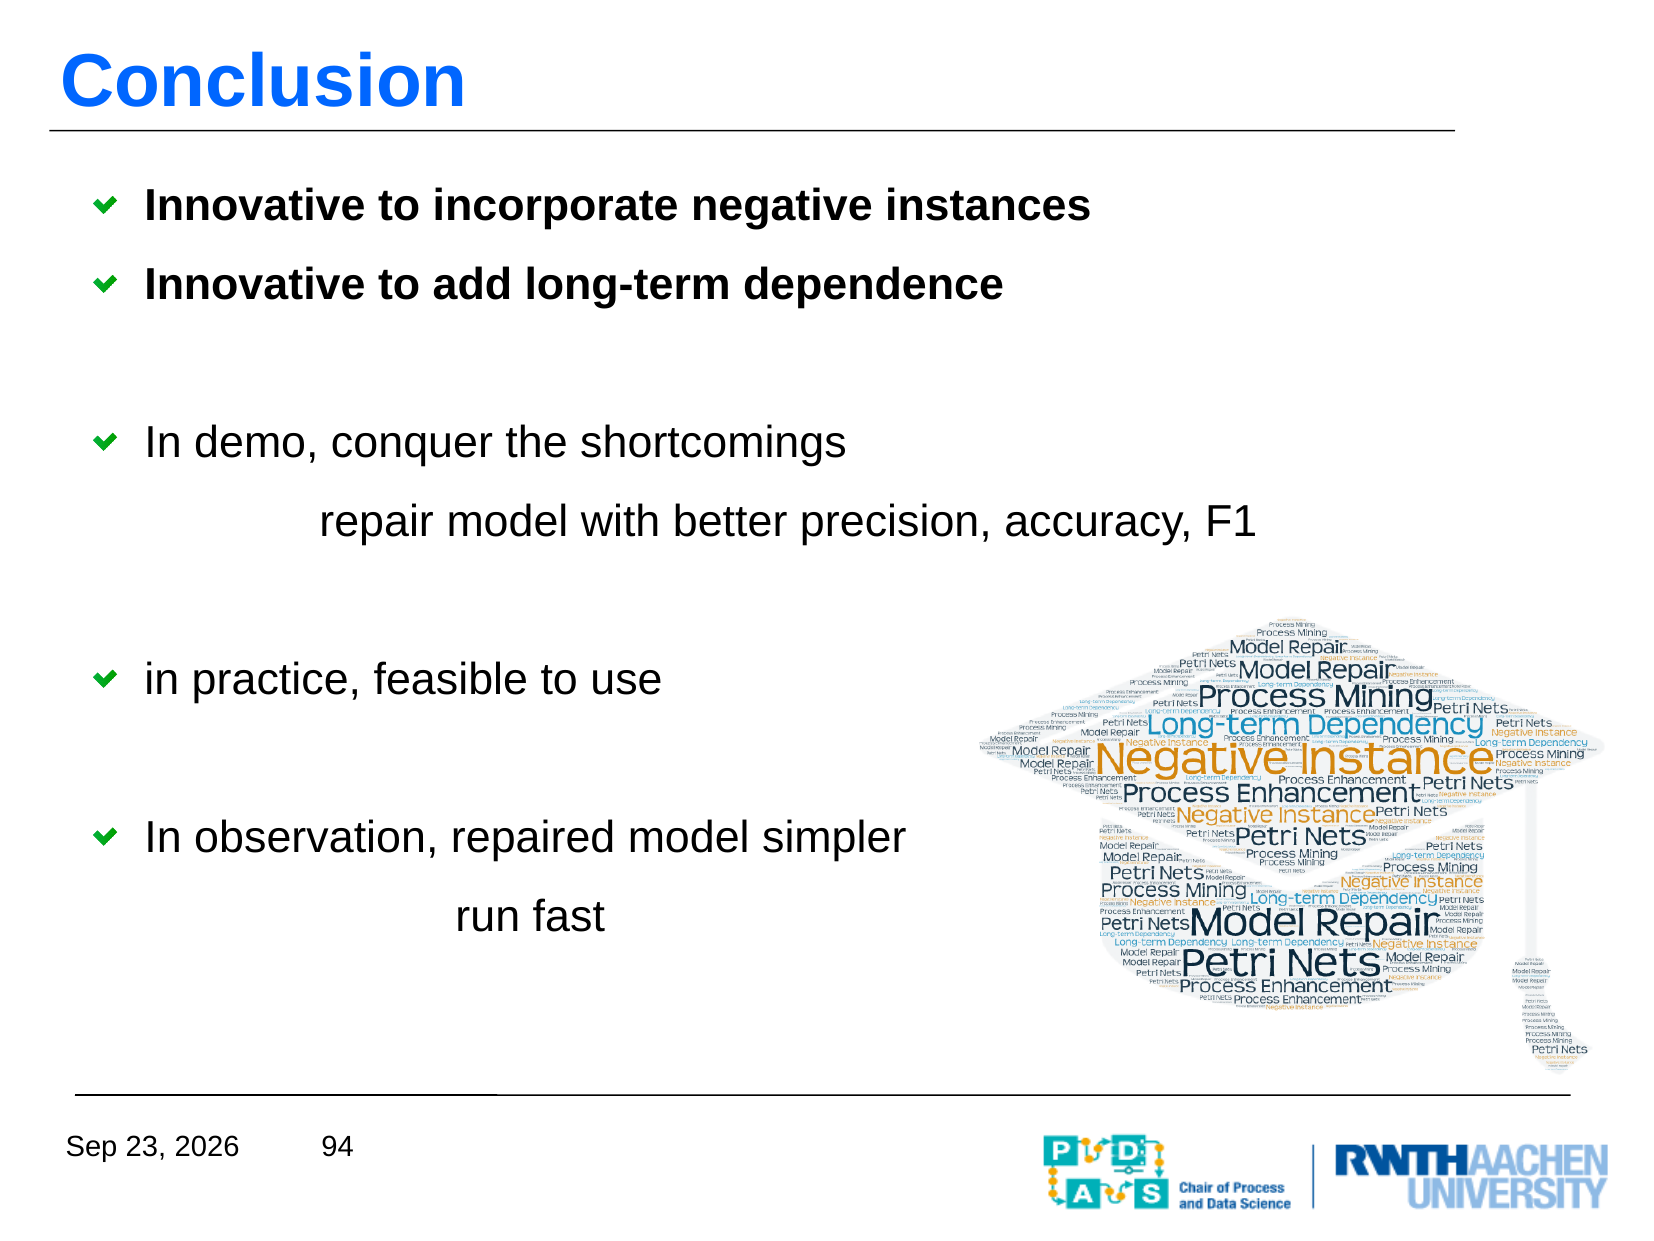

# Conclusion
Innovative to incorporate negative instances
Innovative to add long-term dependence
In demo, conquer the shortcomings
 repair model with better precision, accuracy, F1
in practice, feasible to use
In observation, repaired model simpler
 			 run fast